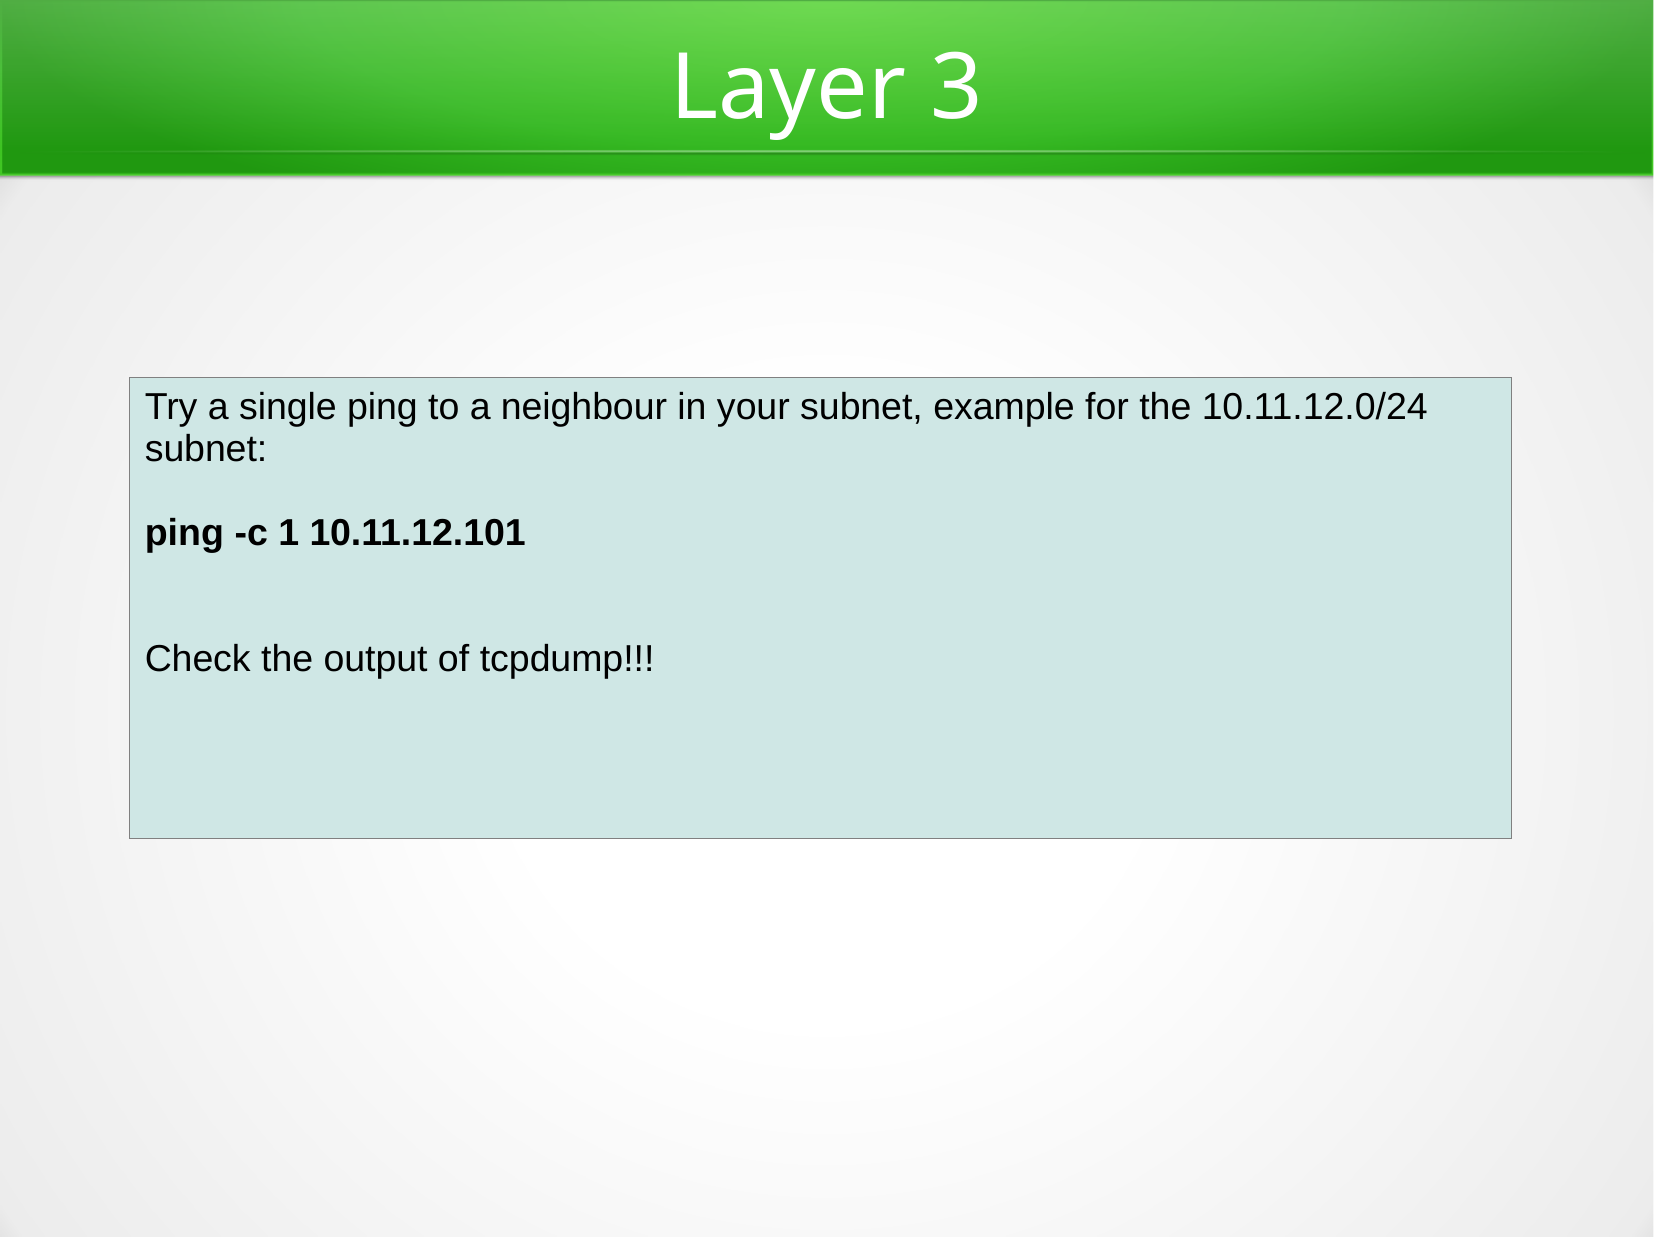

# Layer 3
Try a single ping to a neighbour in your subnet, example for the 10.11.12.0/24 subnet:
ping -c 1 10.11.12.101
Check the output of tcpdump!!!